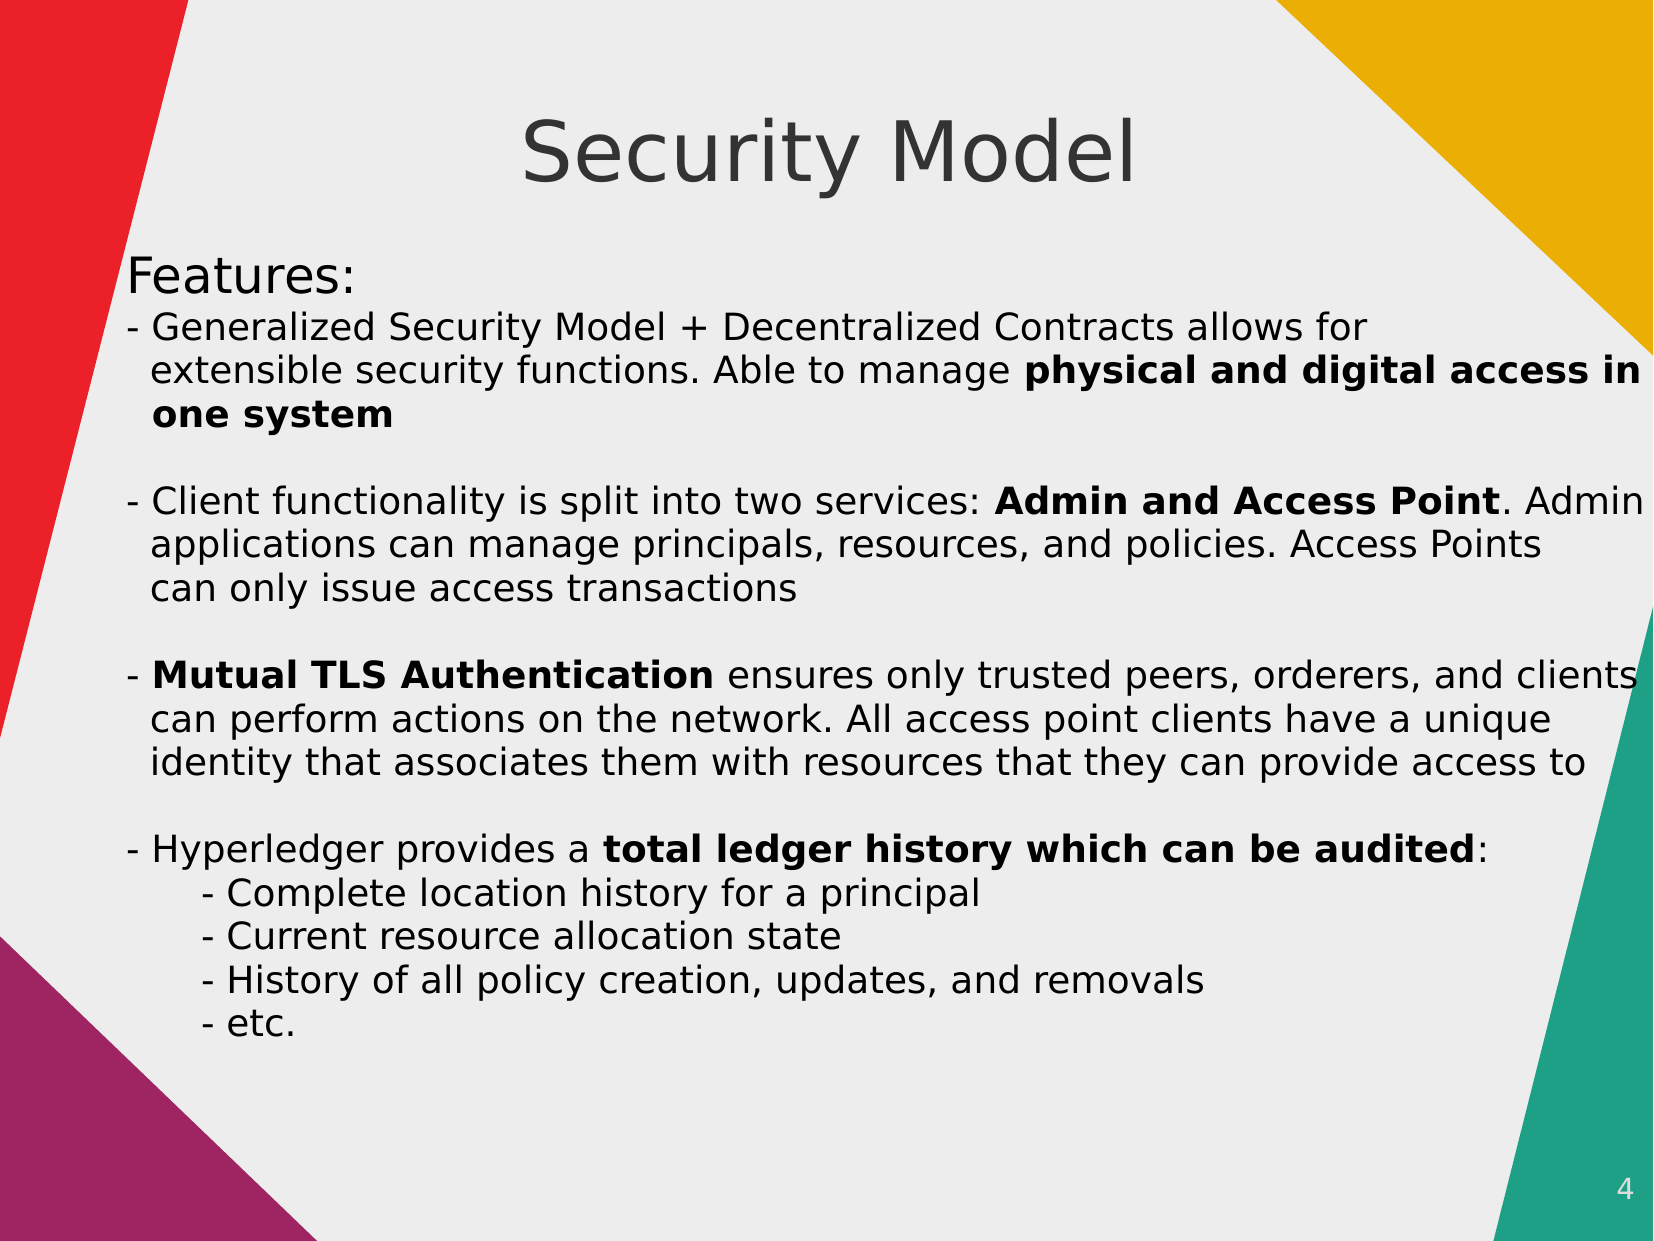

# Security Model
Features:
- Generalized Security Model + Decentralized Contracts allows for
 extensible security functions. Able to manage physical and digital access in
 one system
- Client functionality is split into two services: Admin and Access Point. Admin
 applications can manage principals, resources, and policies. Access Points
 can only issue access transactions
- Mutual TLS Authentication ensures only trusted peers, orderers, and clients
 can perform actions on the network. All access point clients have a unique
 identity that associates them with resources that they can provide access to
- Hyperledger provides a total ledger history which can be audited:
	- Complete location history for a principal
	- Current resource allocation state
	- History of all policy creation, updates, and removals
	- etc.
4